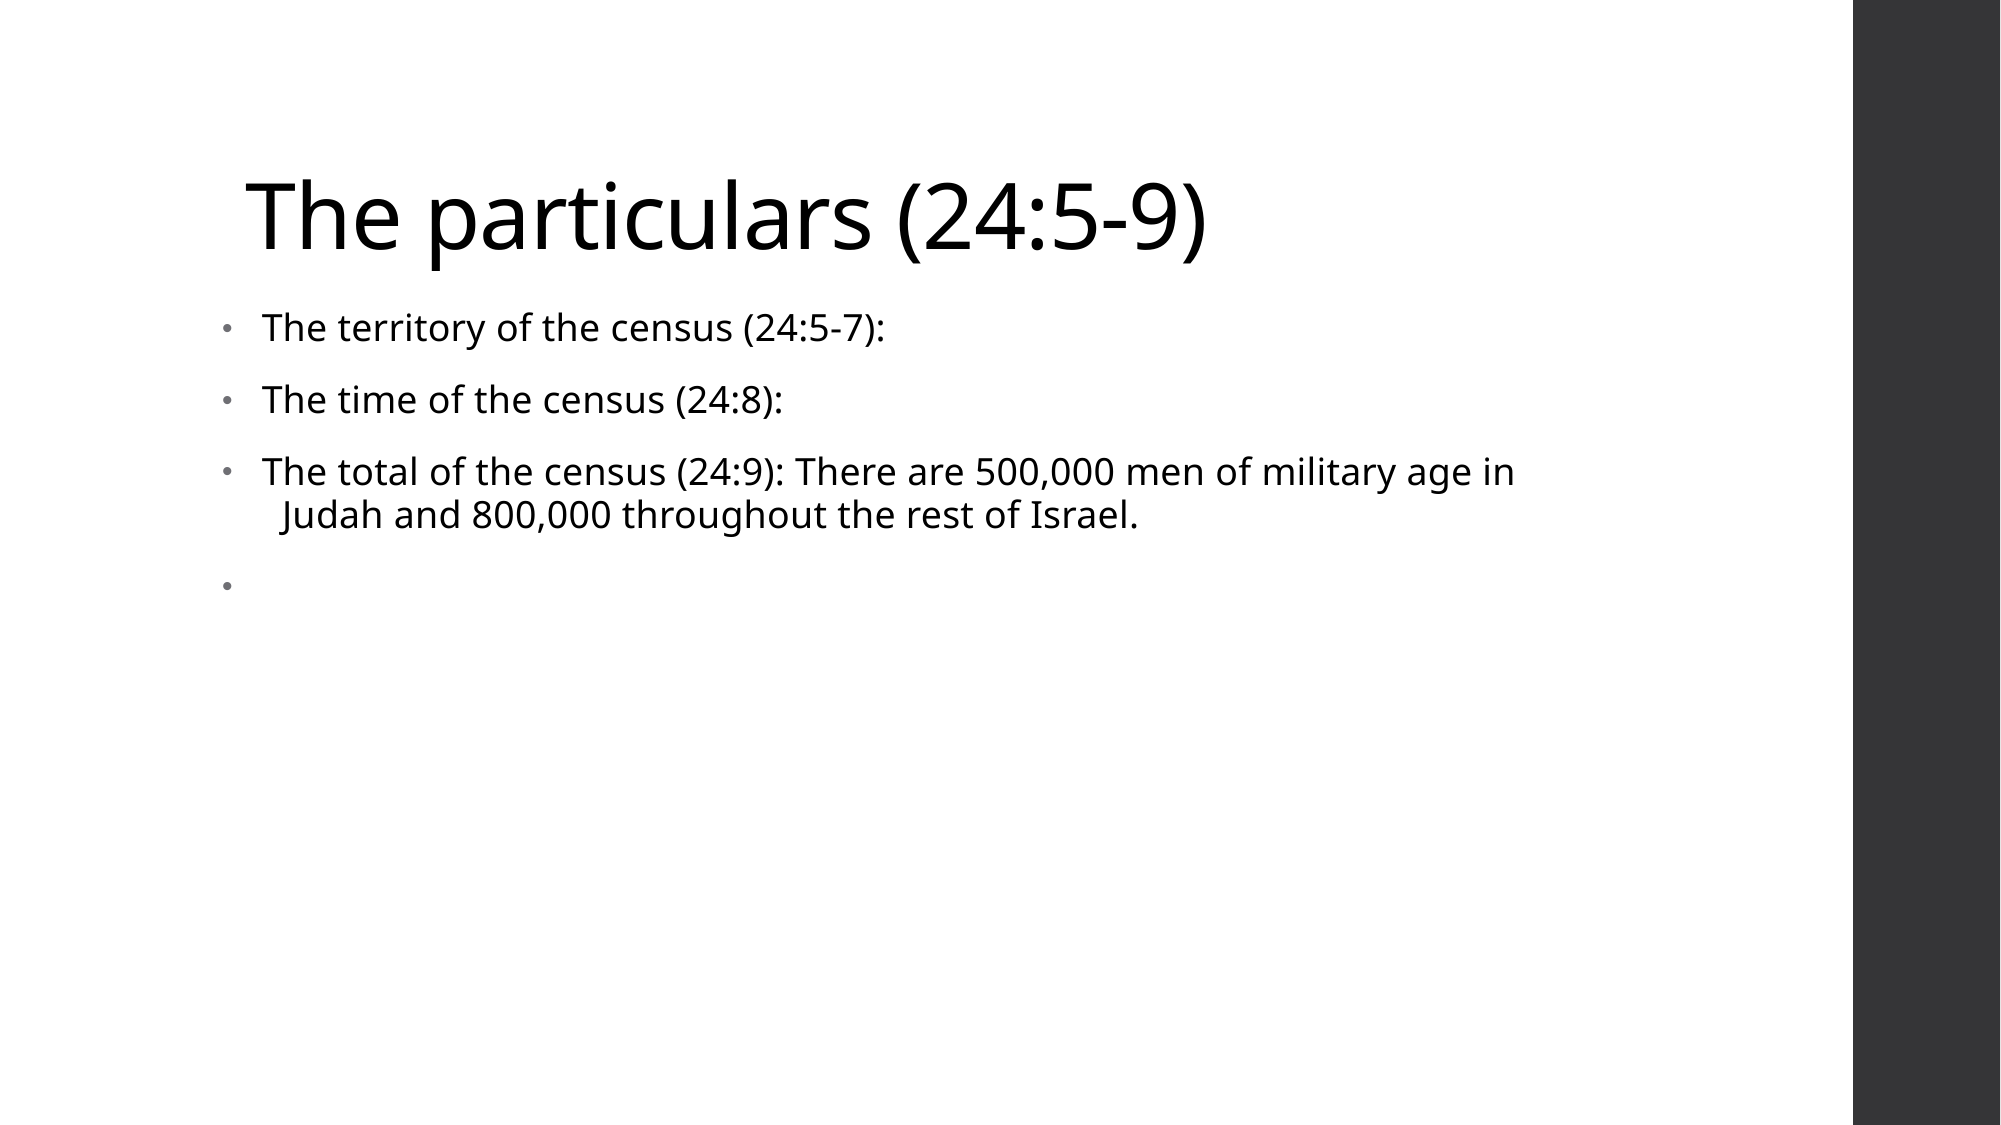

# The particulars (24:5-9)
 The territory of the census (24:5-7):
 The time of the census (24:8):
 The total of the census (24:9): There are 500,000 men of military age in Judah and 800,000 throughout the rest of Israel.